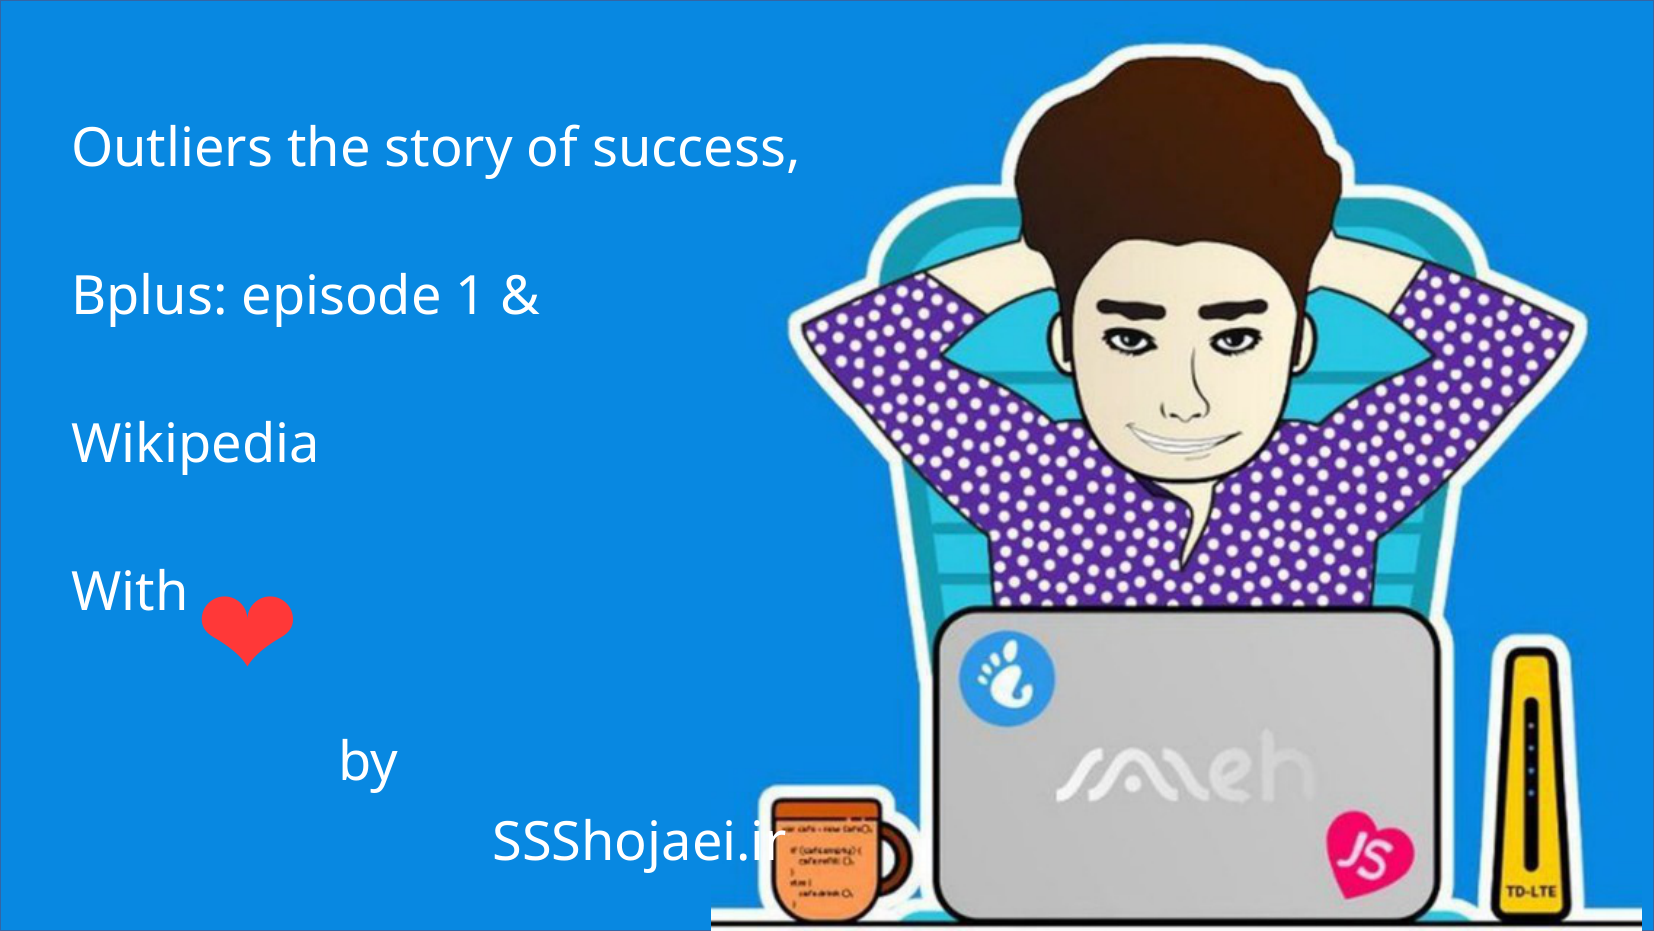

Outliers the story of success,
Bplus: episode 1 &
Wikipedia
With
	 		 by
	 		 SSShojaei.ir
❤️